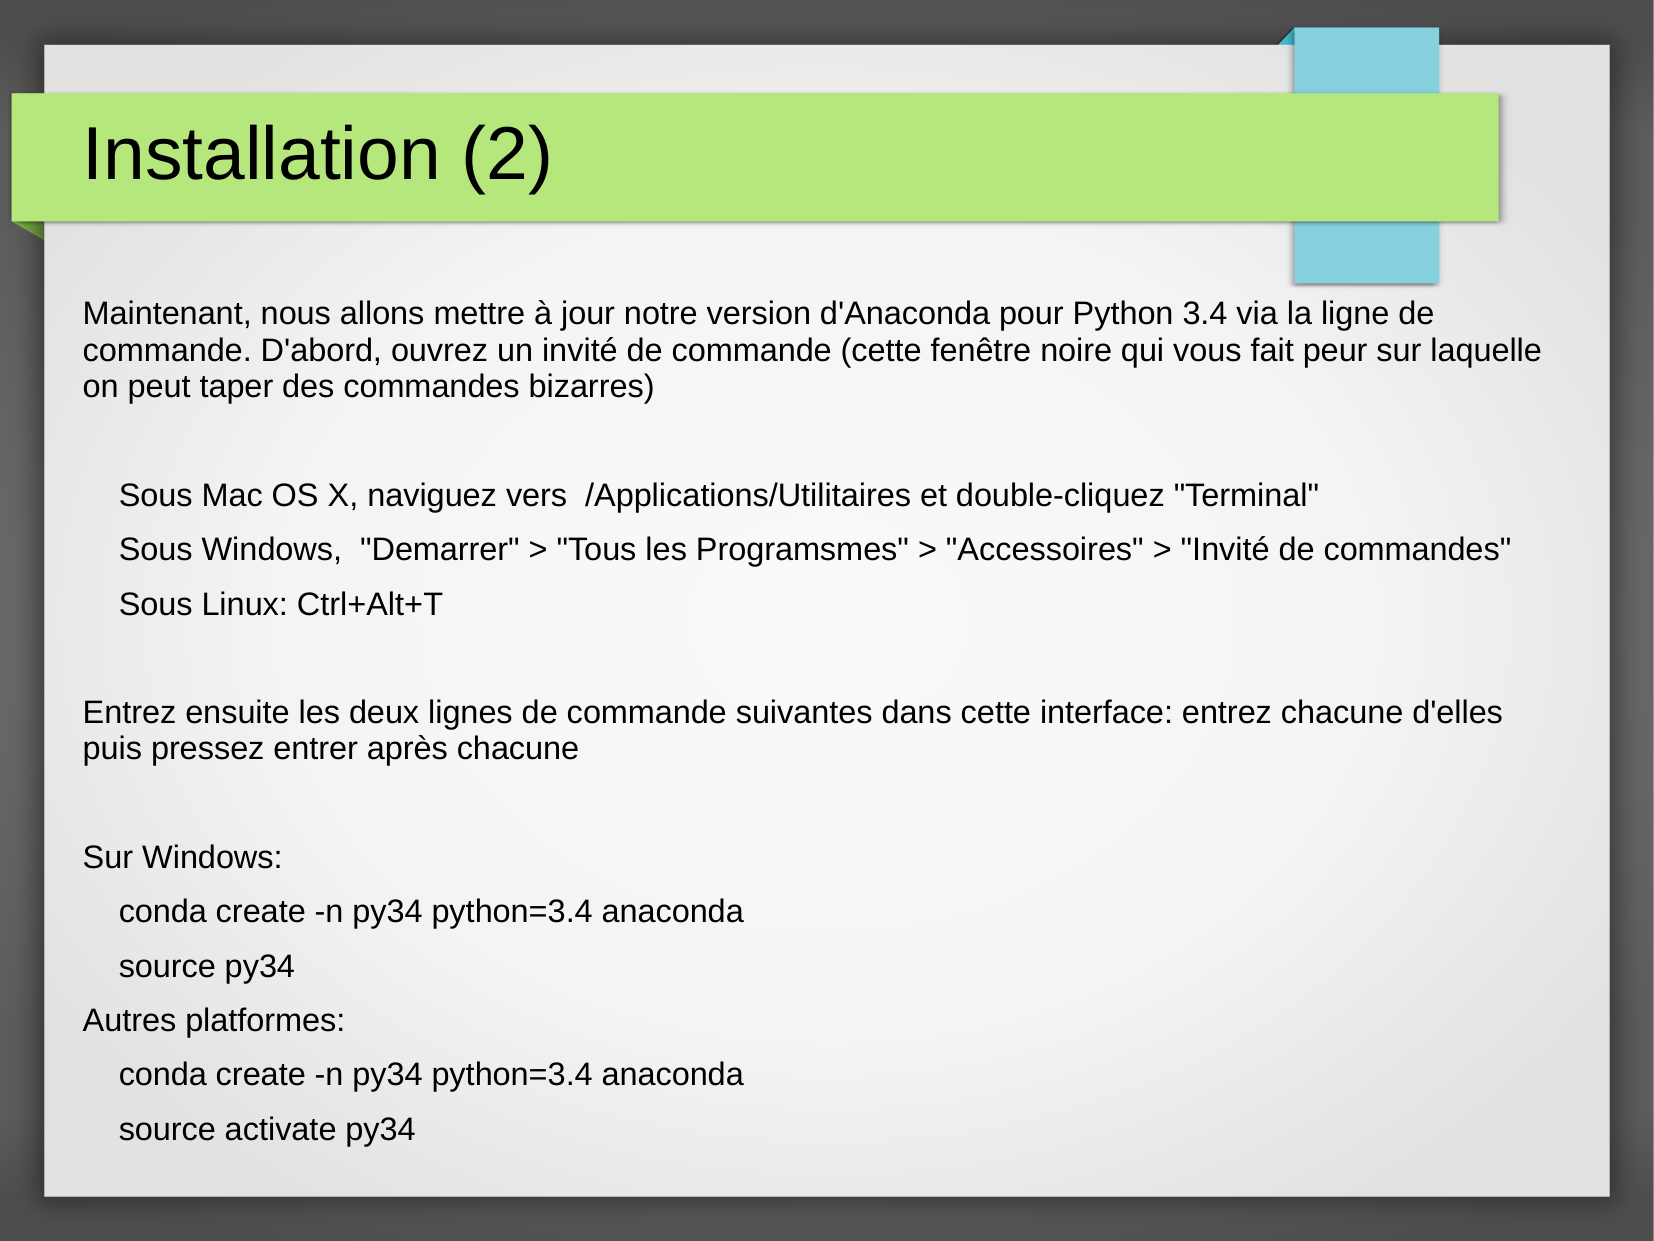

# Installation (2)
Maintenant, nous allons mettre à jour notre version d'Anaconda pour Python 3.4 via la ligne de commande. D'abord, ouvrez un invité de commande (cette fenêtre noire qui vous fait peur sur laquelle on peut taper des commandes bizarres)
 Sous Mac OS X, naviguez vers /Applications/Utilitaires et double-cliquez "Terminal"
 Sous Windows, "Demarrer" > "Tous les Programsmes" > "Accessoires" > "Invité de commandes"
 Sous Linux: Ctrl+Alt+T
Entrez ensuite les deux lignes de commande suivantes dans cette interface: entrez chacune d'elles puis pressez entrer après chacune
Sur Windows:
 conda create -n py34 python=3.4 anaconda
 source py34
Autres platformes:
 conda create -n py34 python=3.4 anaconda
 source activate py34